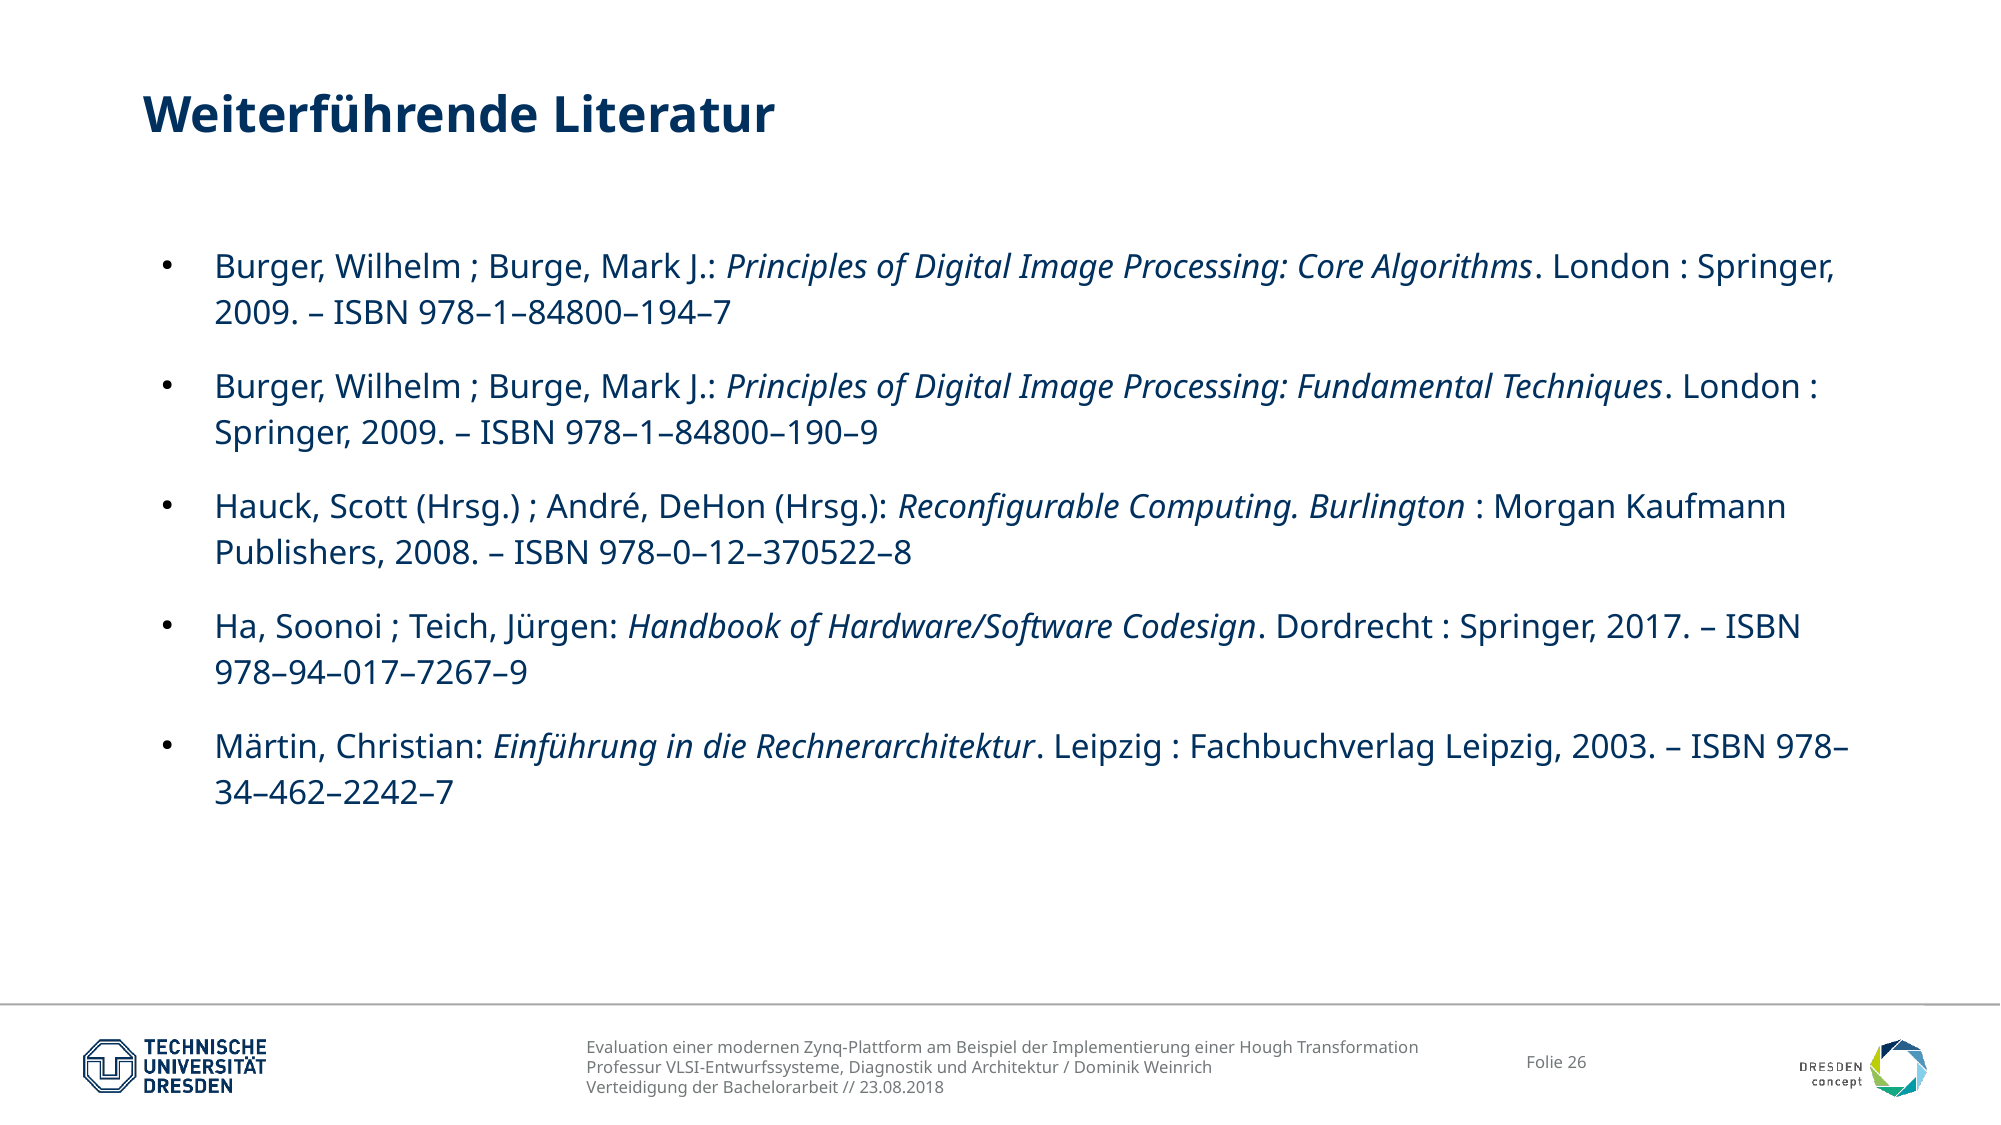

# Weiterführende Literatur
Burger, Wilhelm ; Burge, Mark J.: Principles of Digital Image Processing: Core Algorithms. London : Springer, 2009. – ISBN 978–1–84800–194–7
Burger, Wilhelm ; Burge, Mark J.: Principles of Digital Image Processing: Fundamental Techniques. London : Springer, 2009. – ISBN 978–1–84800–190–9
Hauck, Scott (Hrsg.) ; André, DeHon (Hrsg.): Reconfigurable Computing. Burlington : Morgan Kaufmann Publishers, 2008. – ISBN 978–0–12–370522–8
Ha, Soonoi ; Teich, Jürgen: Handbook of Hardware/Software Codesign. Dordrecht : Springer, 2017. – ISBN 978–94–017–7267–9
Märtin, Christian: Einführung in die Rechnerarchitektur. Leipzig : Fachbuchverlag Leipzig, 2003. – ISBN 978–34–462–2242–7